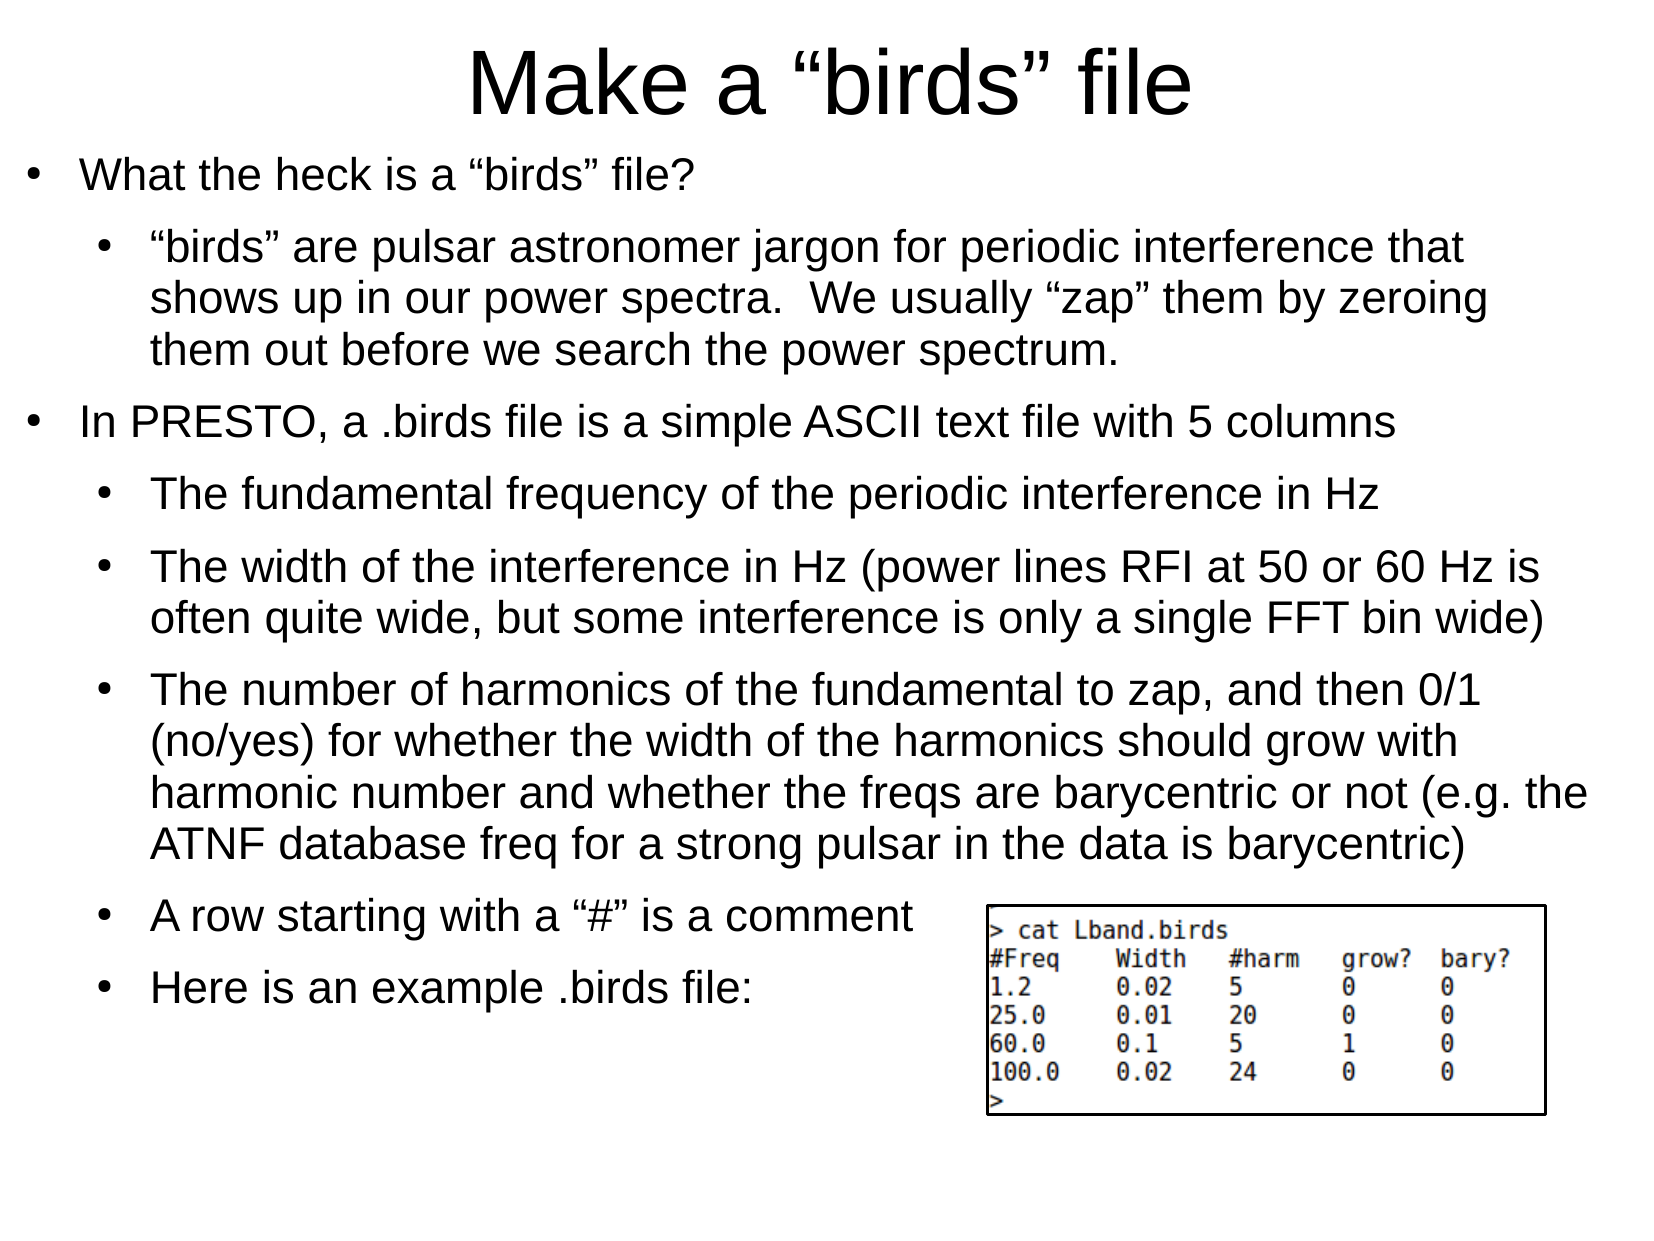

# Make a “birds” file
What the heck is a “birds” file?
“birds” are pulsar astronomer jargon for periodic interference that shows up in our power spectra. We usually “zap” them by zeroing them out before we search the power spectrum.
In PRESTO, a .birds file is a simple ASCII text file with 5 columns
The fundamental frequency of the periodic interference in Hz
The width of the interference in Hz (power lines RFI at 50 or 60 Hz is often quite wide, but some interference is only a single FFT bin wide)
The number of harmonics of the fundamental to zap, and then 0/1 (no/yes) for whether the width of the harmonics should grow with harmonic number and whether the freqs are barycentric or not (e.g. the ATNF database freq for a strong pulsar in the data is barycentric)
A row starting with a “#” is a comment
Here is an example .birds file: